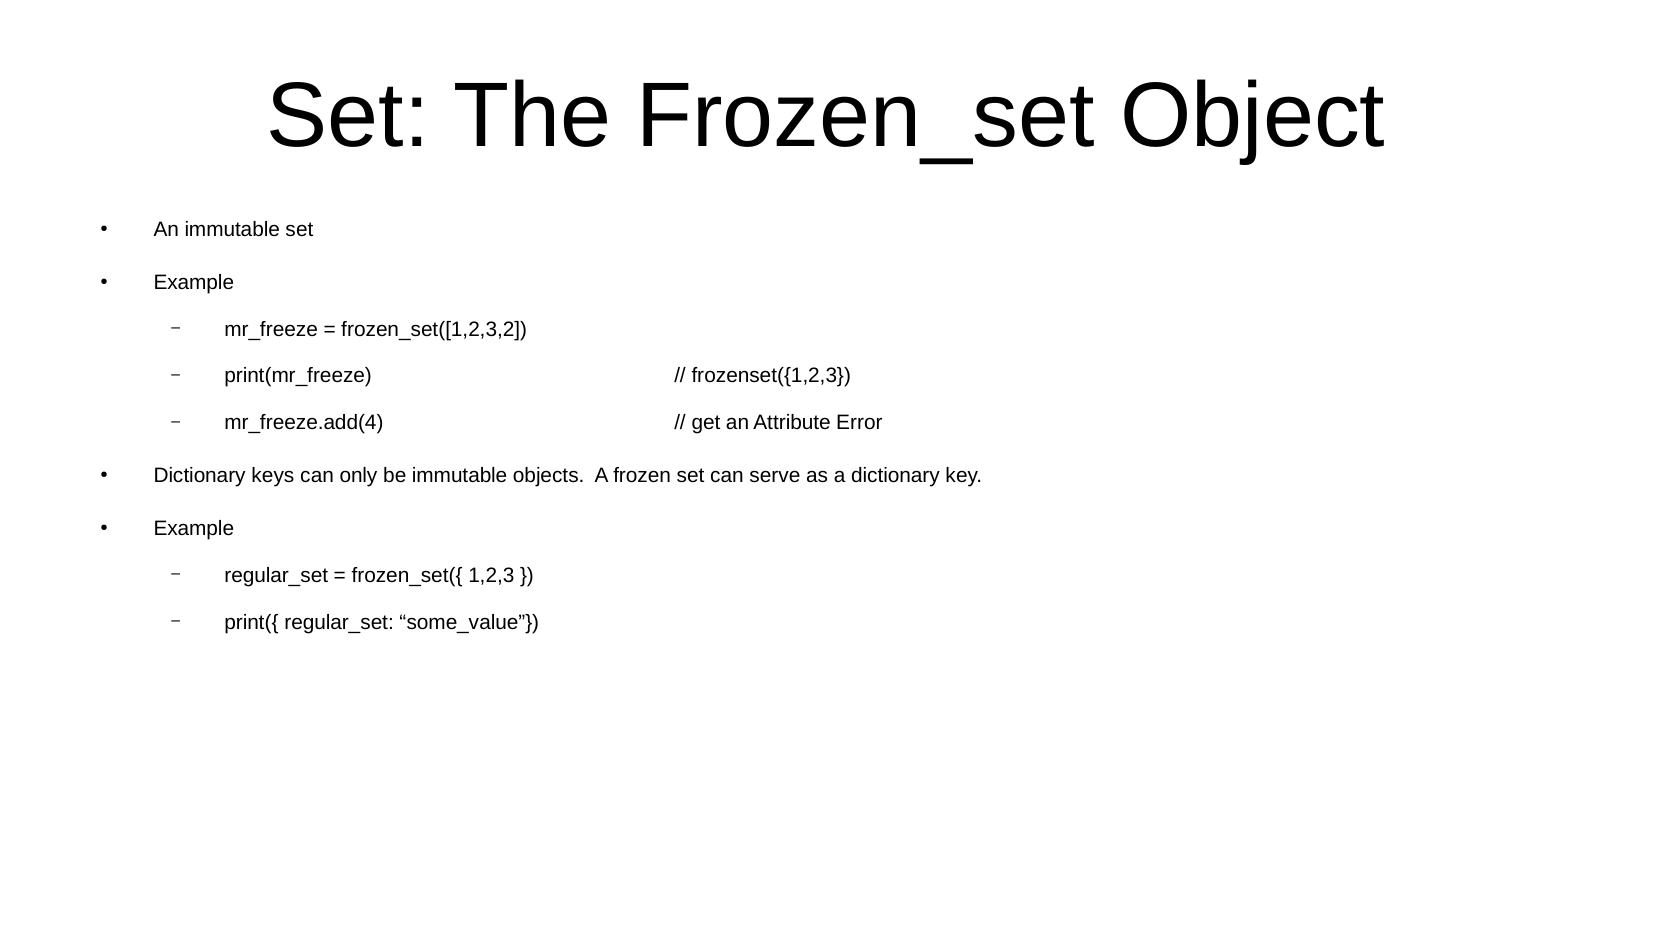

# Set: The Frozen_set Object
An immutable set
Example
mr_freeze = frozen_set([1,2,3,2])
print(mr_freeze)					// frozenset({1,2,3})
mr_freeze.add(4)				// get an Attribute Error
Dictionary keys can only be immutable objects. A frozen set can serve as a dictionary key.
Example
regular_set = frozen_set({ 1,2,3 })
print({ regular_set: “some_value”})